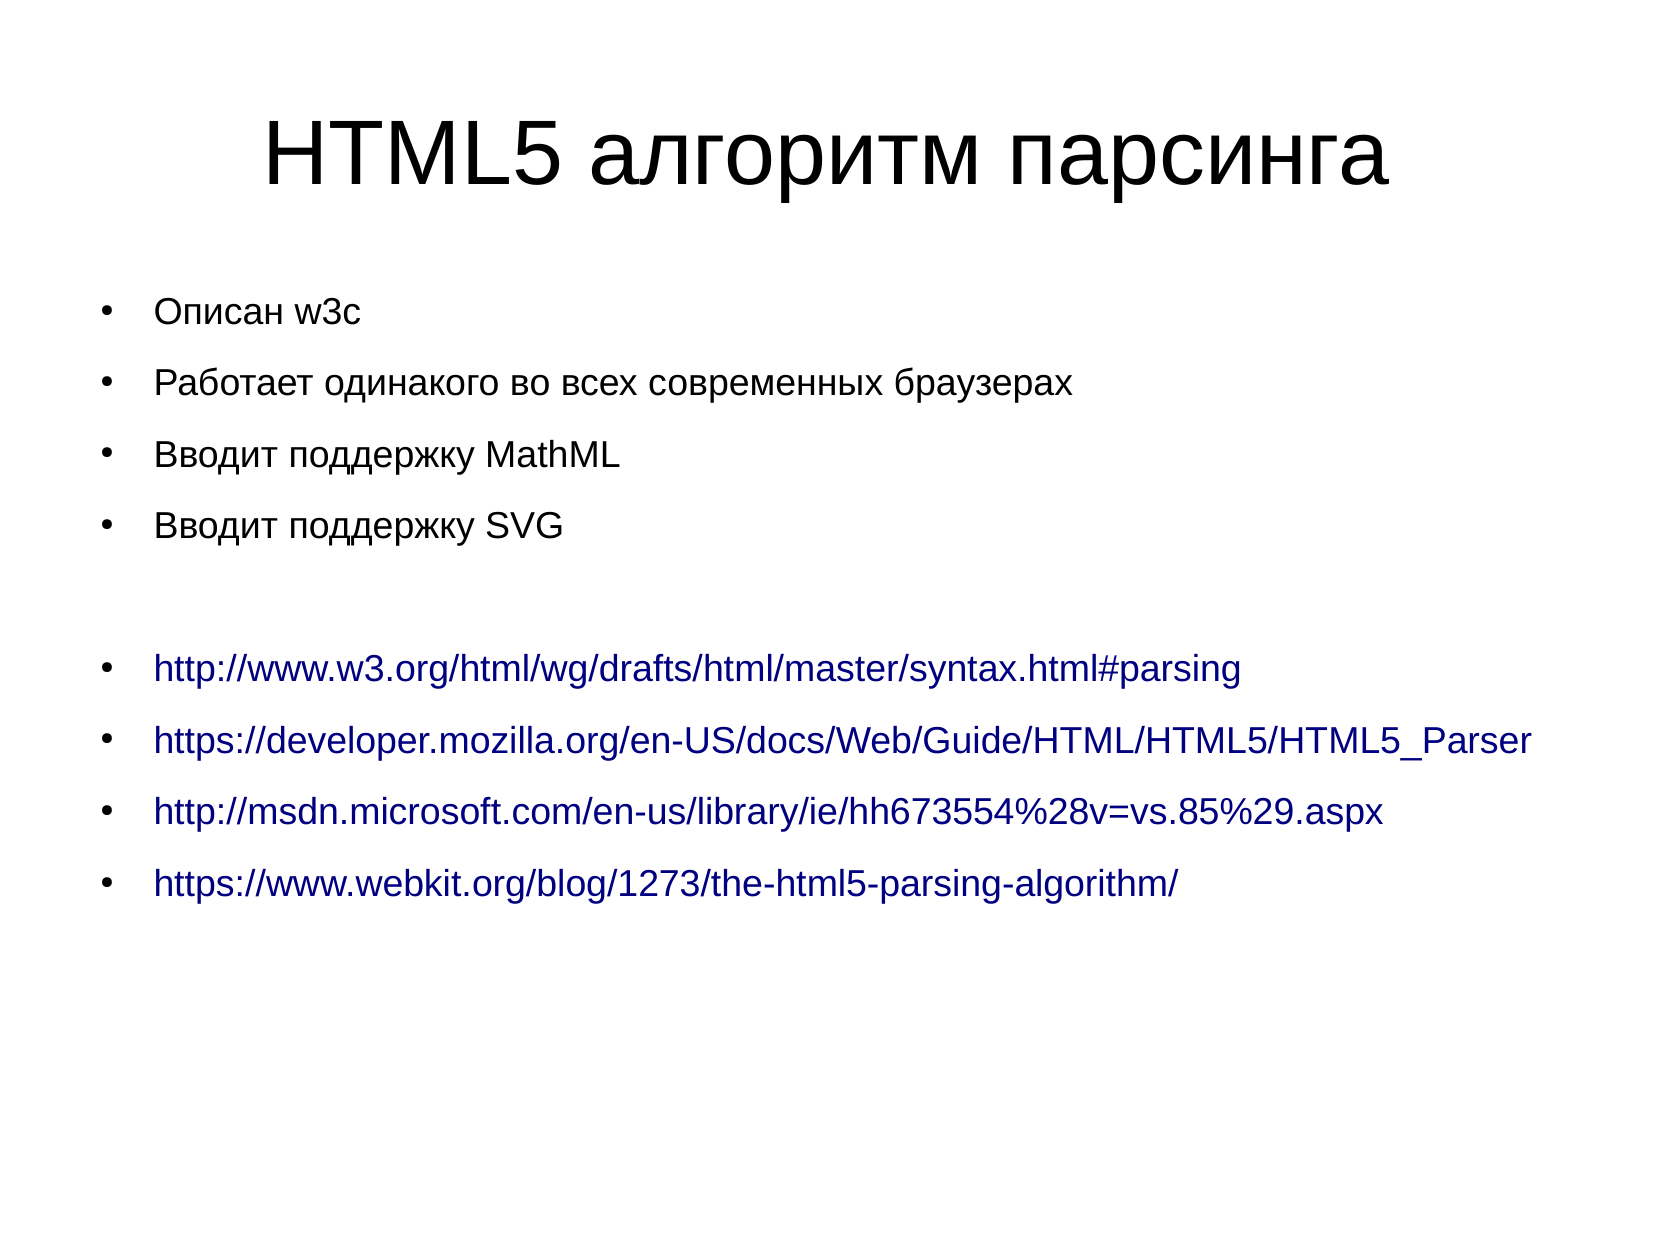

# HTML5 алгоритм парсинга
Описан w3c
Работает одинакого во всех современных браузерах
Вводит поддержку MathML
Вводит поддержку SVG
http://www.w3.org/html/wg/drafts/html/master/syntax.html#parsing
https://developer.mozilla.org/en-US/docs/Web/Guide/HTML/HTML5/HTML5_Parser
http://msdn.microsoft.com/en-us/library/ie/hh673554%28v=vs.85%29.aspx
https://www.webkit.org/blog/1273/the-html5-parsing-algorithm/